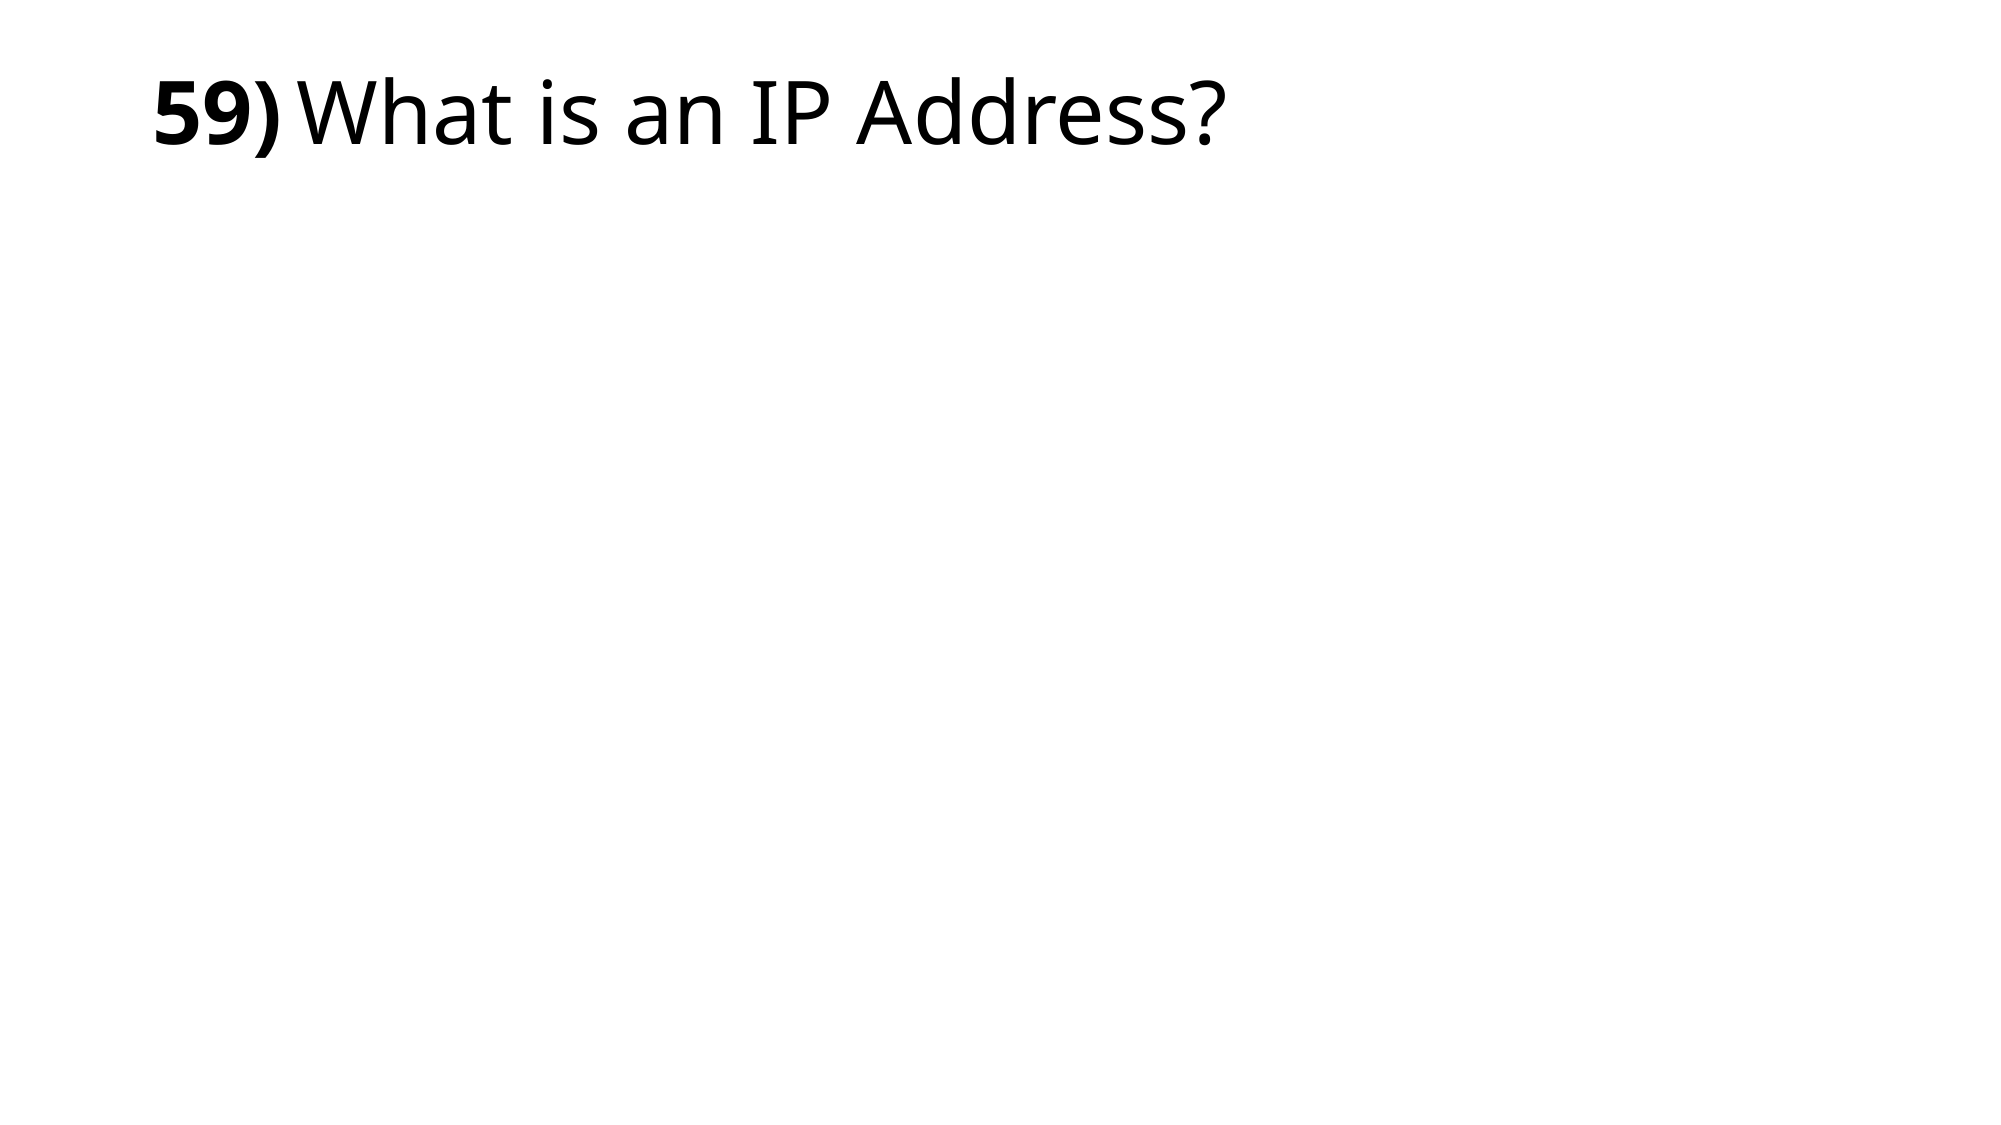

# 59)	What is an IP Address?